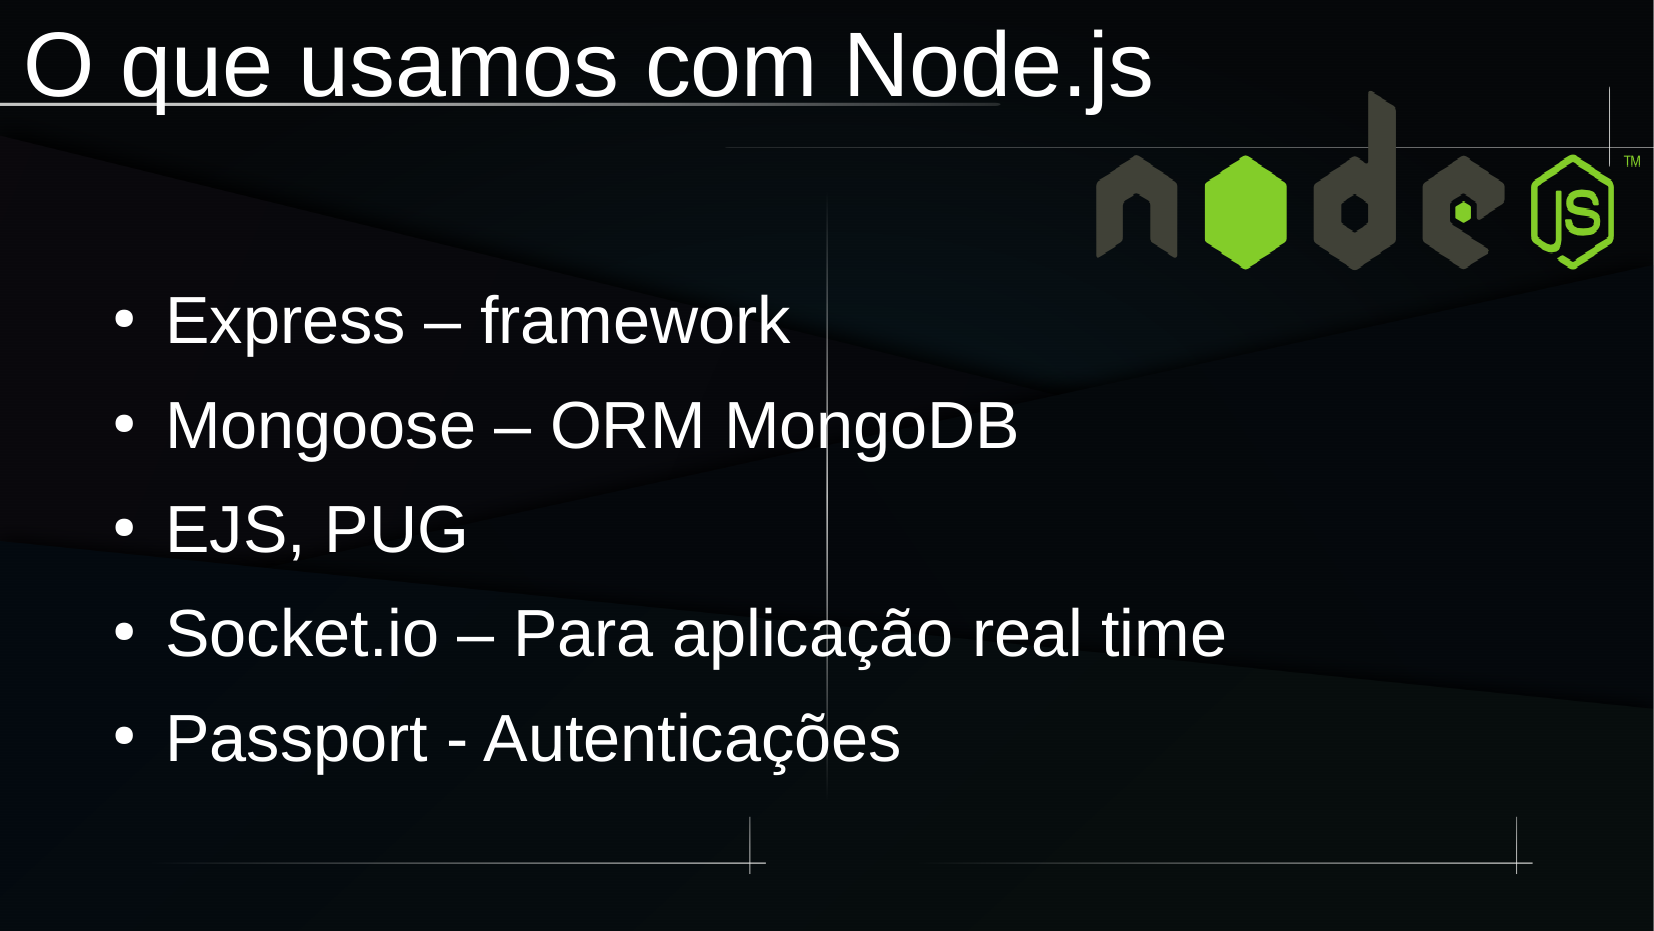

# O que usamos com Node.js
Express – framework
Mongoose – ORM MongoDB
EJS, PUG
Socket.io – Para aplicação real time
Passport - Autenticações